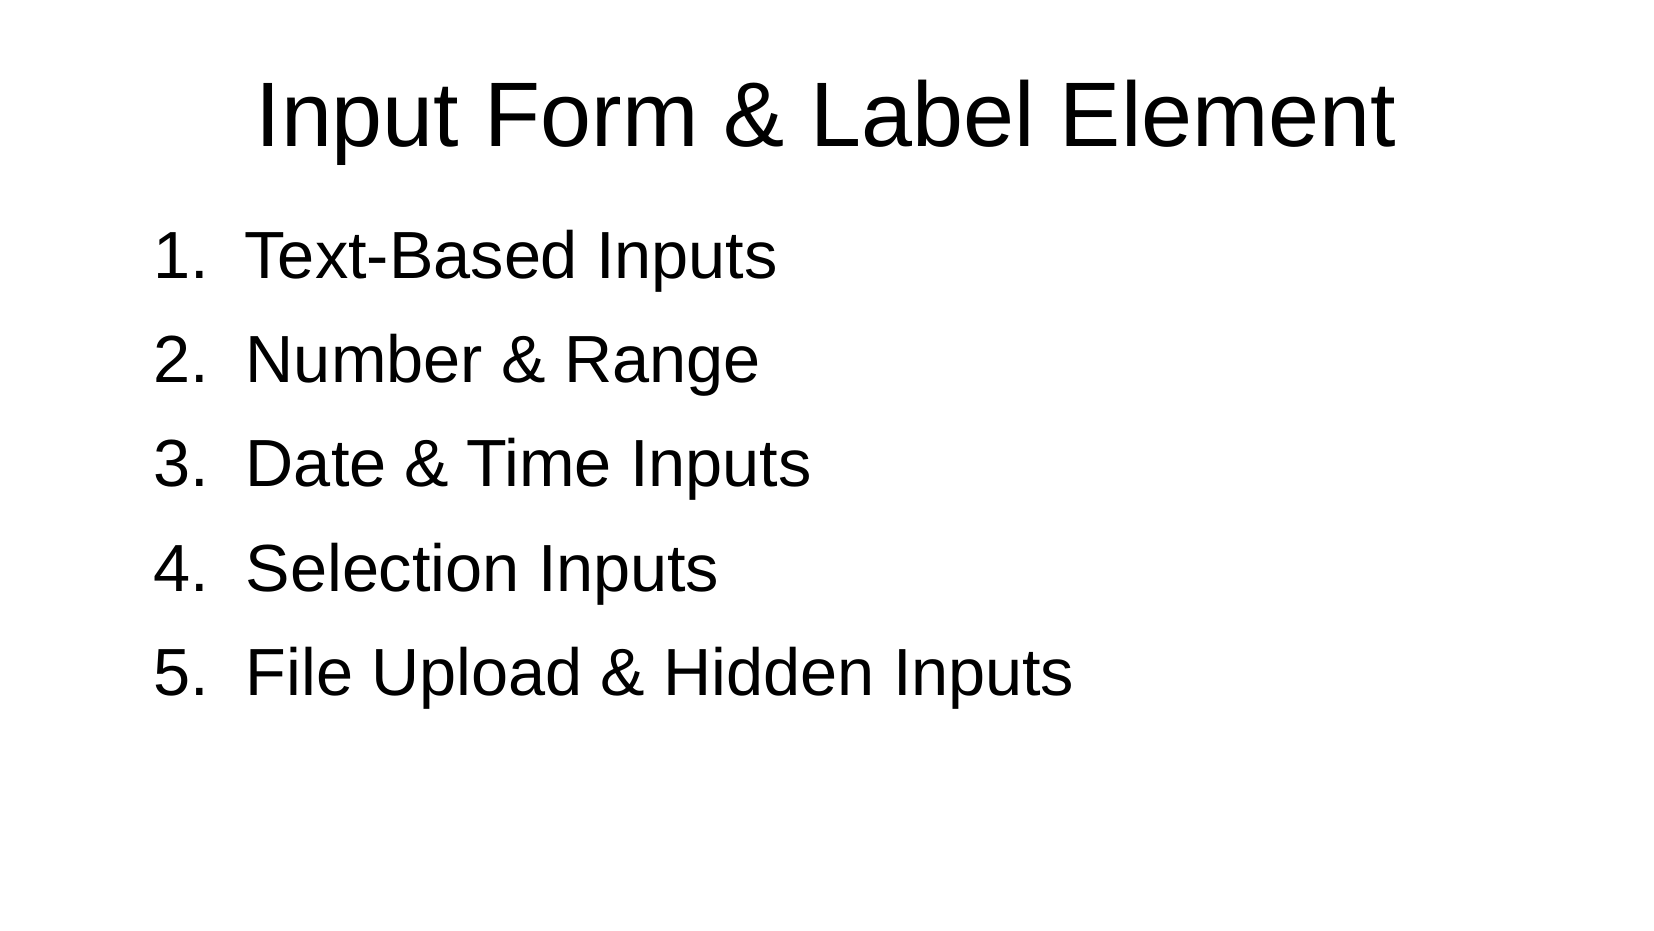

# Input Form & Label Element
1. Text-Based Inputs
2. Number & Range
3. Date & Time Inputs
4. Selection Inputs
5. File Upload & Hidden Inputs